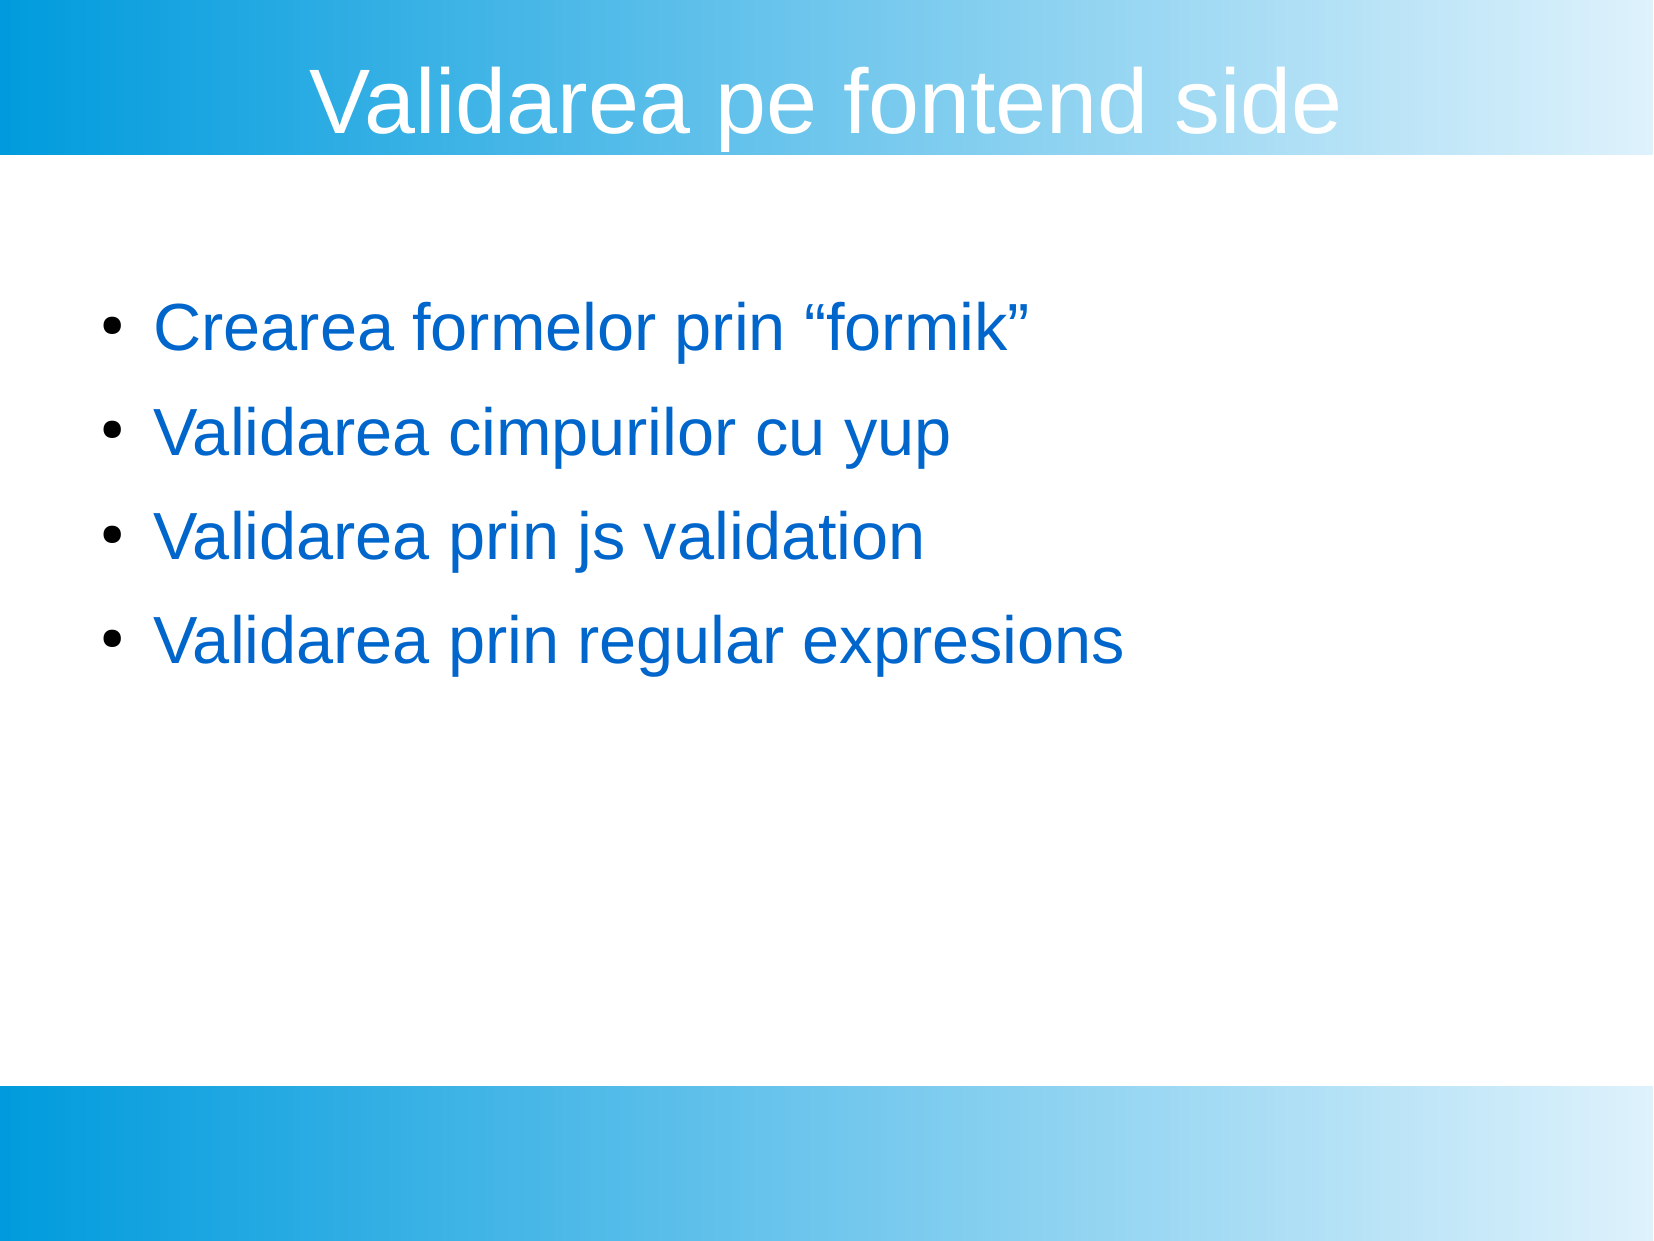

# Validarea pe fontend side
Crearea formelor prin “formik”
Validarea cimpurilor cu yup
Validarea prin js validation
Validarea prin regular expresions